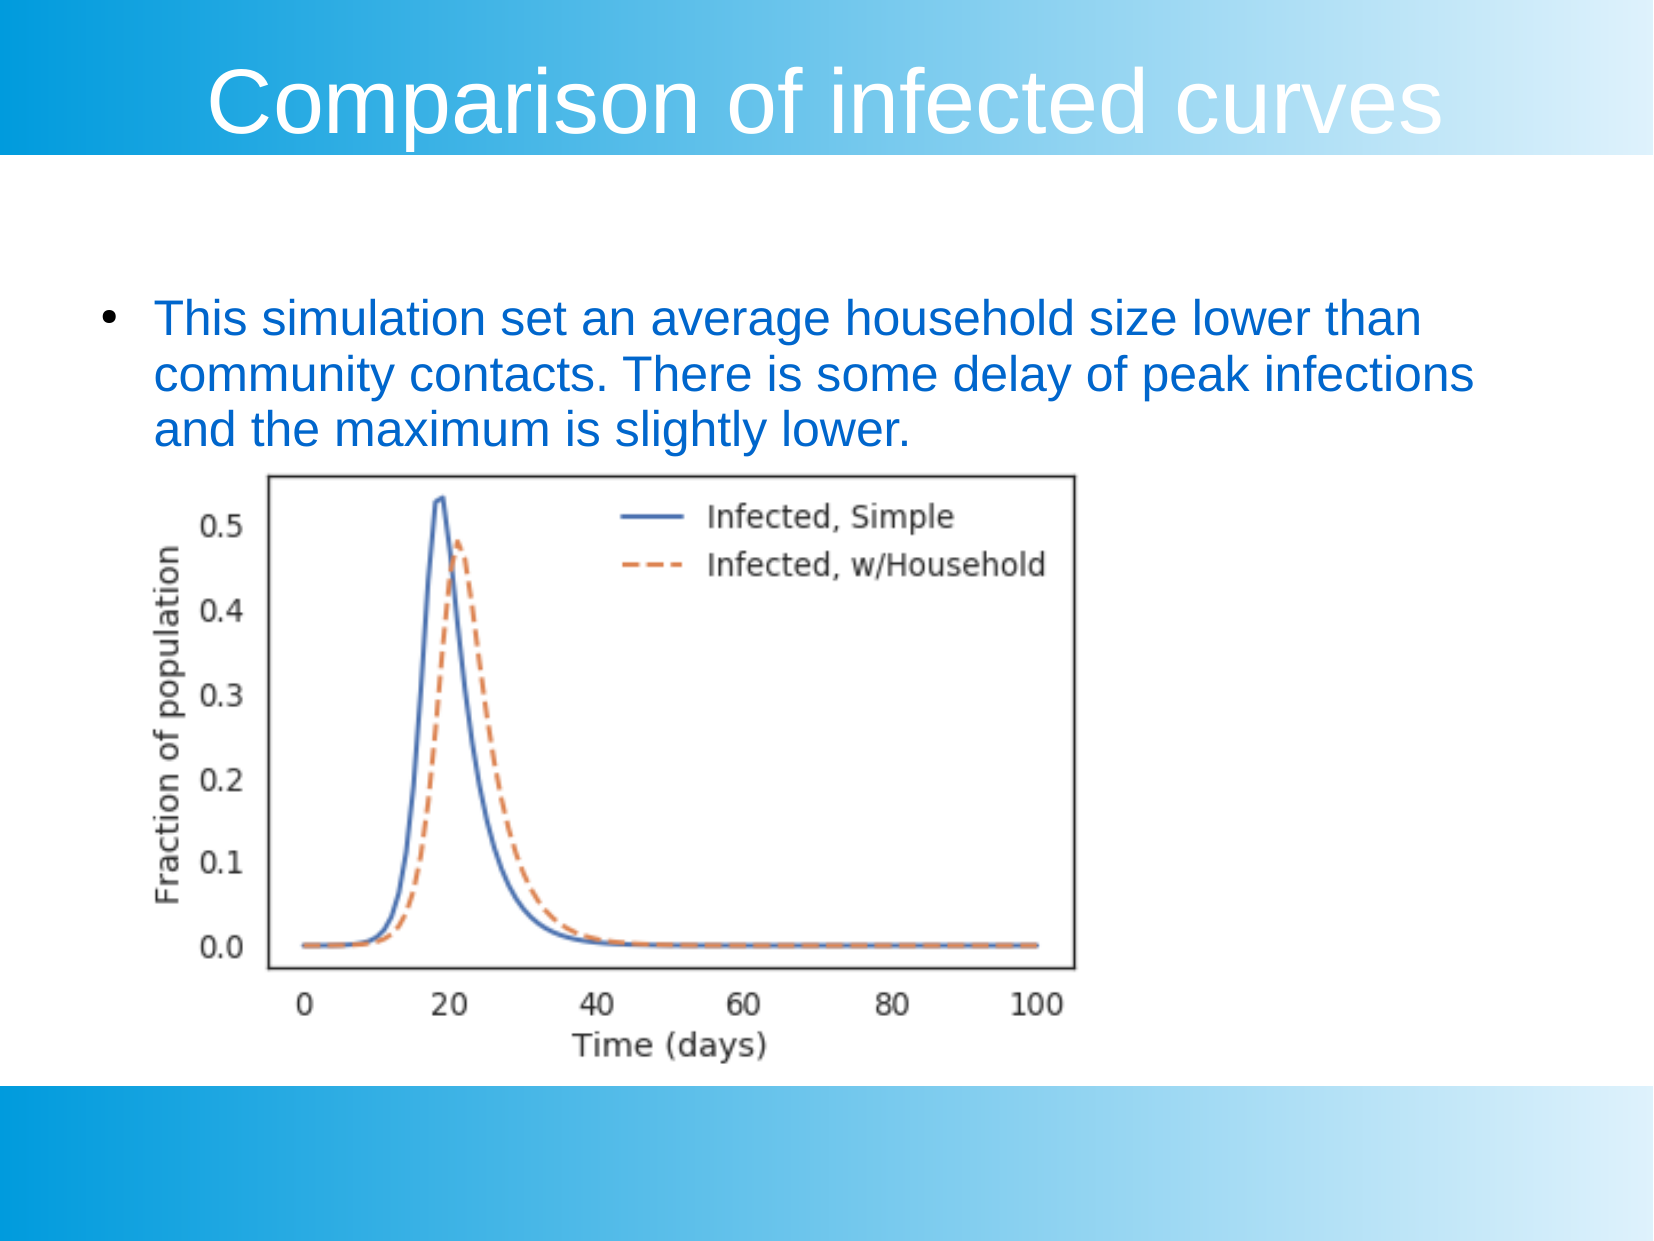

# Comparison of infected curves
This simulation set an average household size lower than community contacts. There is some delay of peak infections and the maximum is slightly lower.